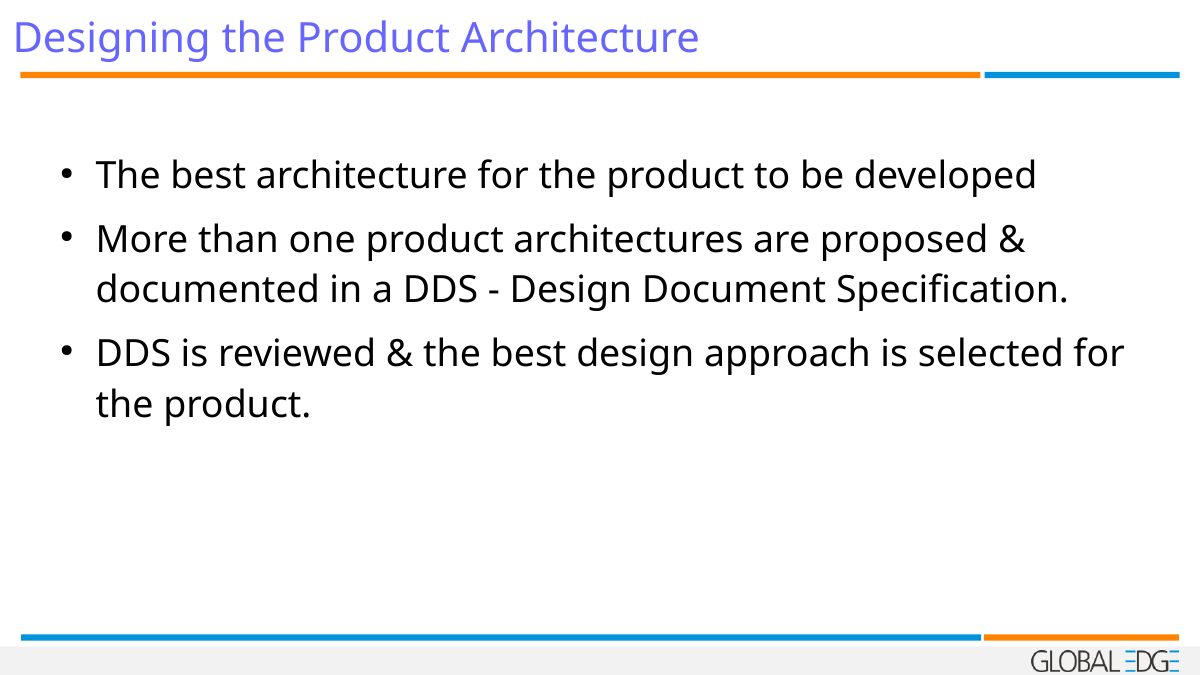

# Designing the Product Architecture
The best architecture for the product to be developed
More than one product architectures are proposed & documented in a DDS - Design Document Specification.
DDS is reviewed & the best design approach is selected for the product.